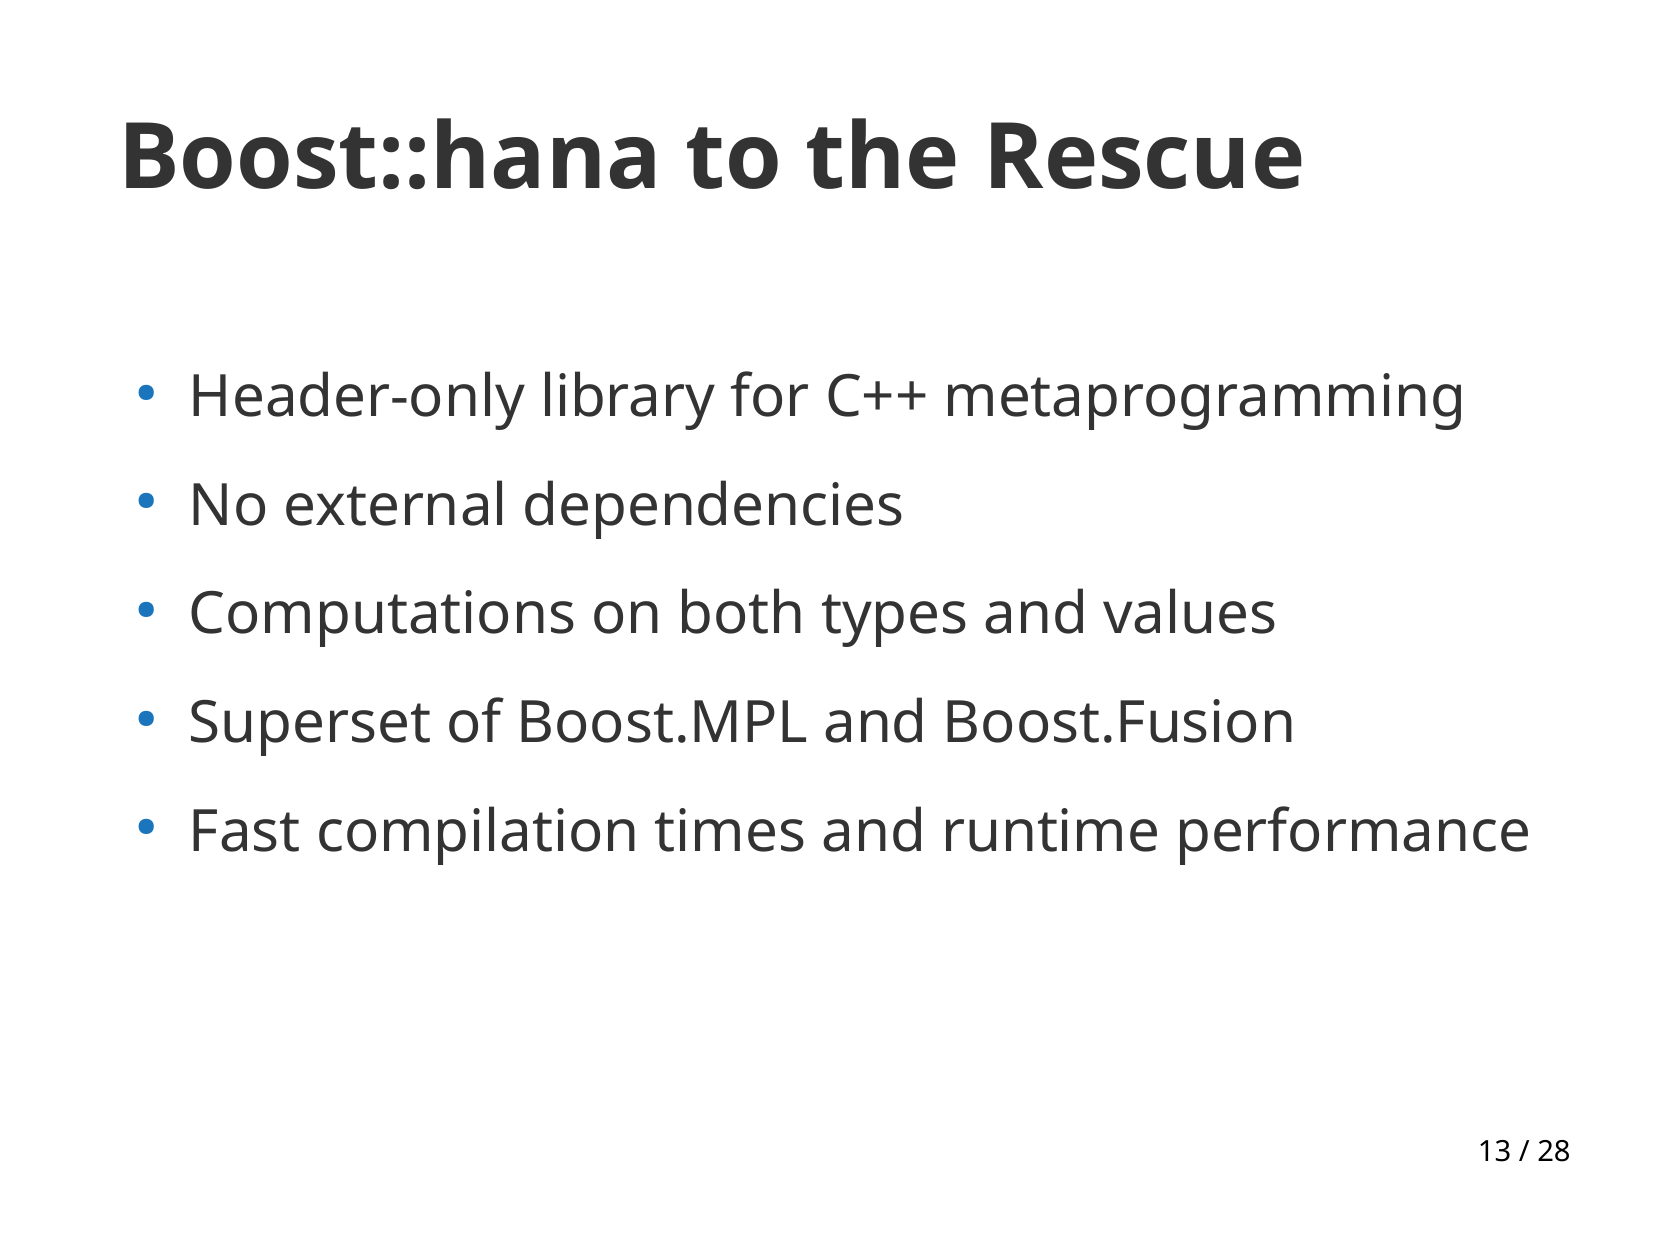

# Boost::hana to the Rescue
Header-only library for C++ metaprogramming
No external dependencies
Computations on both types and values
Superset of Boost.MPL and Boost.Fusion
Fast compilation times and runtime performance
13